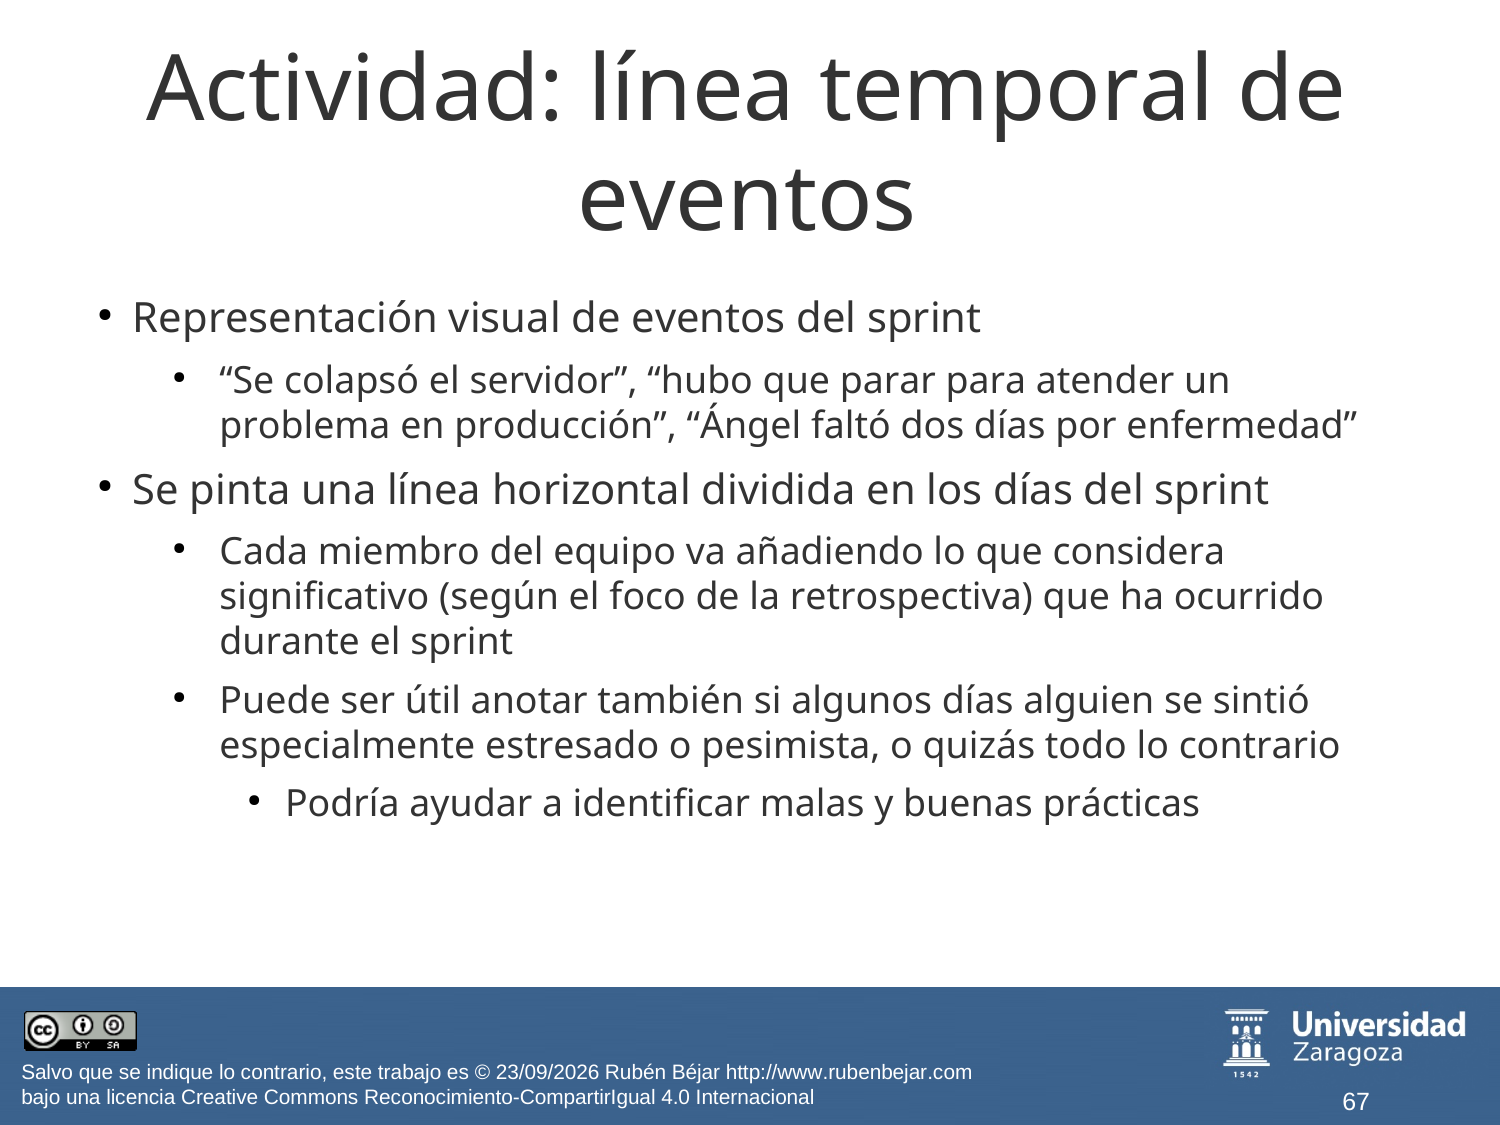

# Actividad: línea temporal de eventos
Representación visual de eventos del sprint
“Se colapsó el servidor”, “hubo que parar para atender un problema en producción”, “Ángel faltó dos días por enfermedad”
Se pinta una línea horizontal dividida en los días del sprint
Cada miembro del equipo va añadiendo lo que considera significativo (según el foco de la retrospectiva) que ha ocurrido durante el sprint
Puede ser útil anotar también si algunos días alguien se sintió especialmente estresado o pesimista, o quizás todo lo contrario
Podría ayudar a identificar malas y buenas prácticas